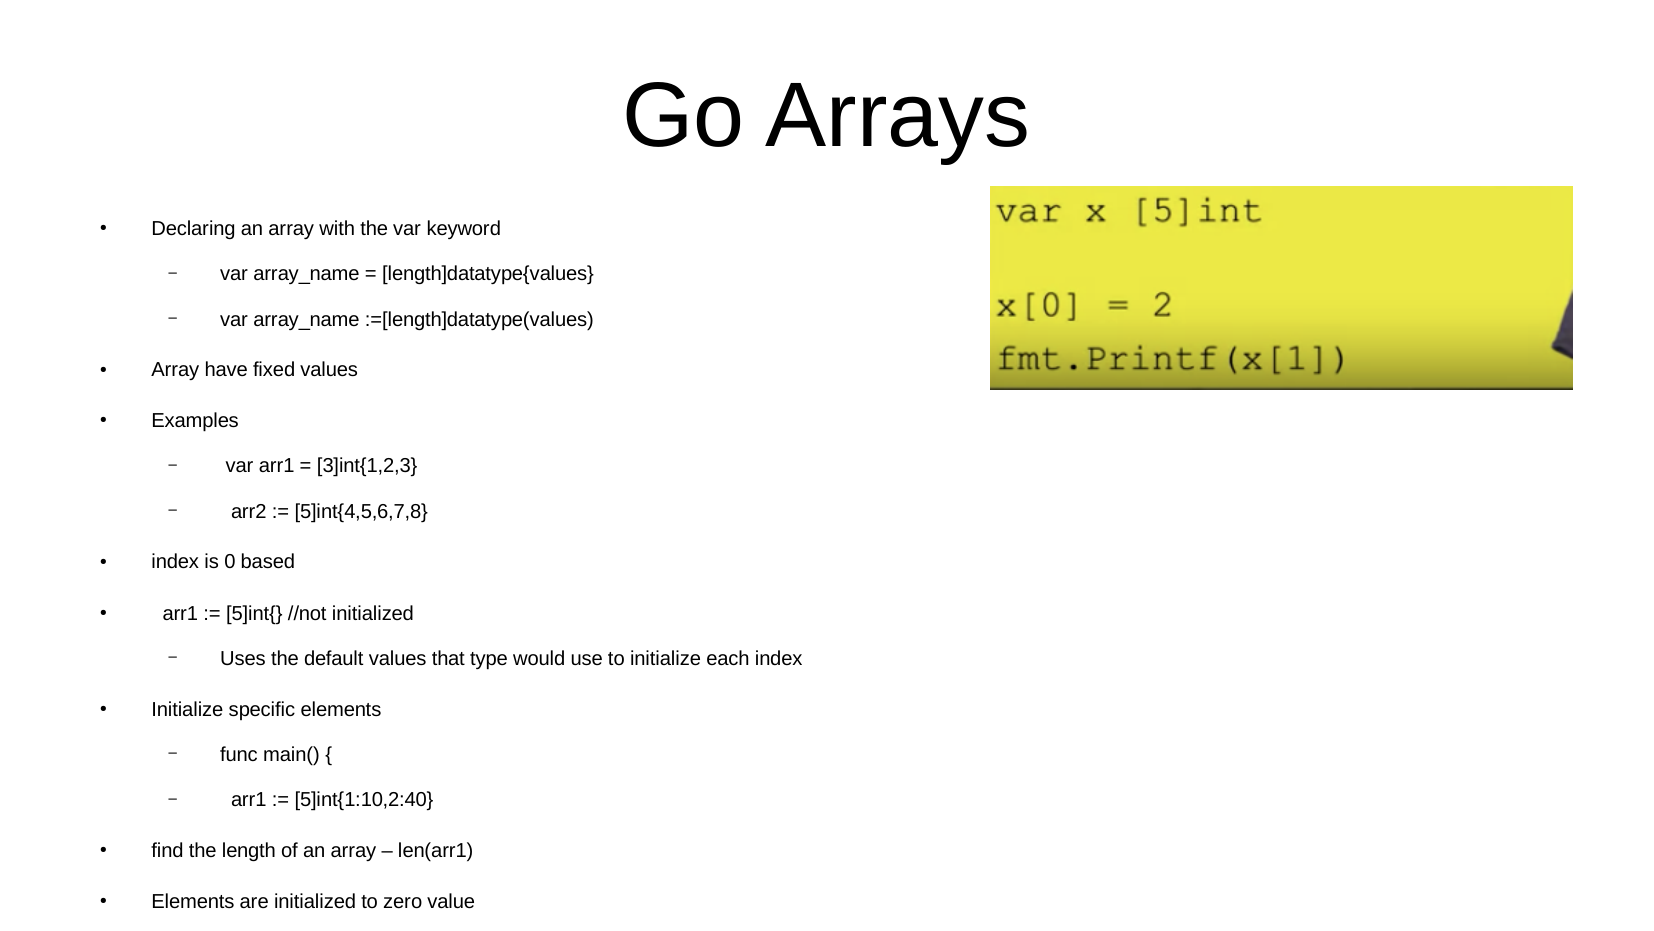

# Go Arrays
Declaring an array with the var keyword
var array_name = [length]datatype{values}
var array_name :=[length]datatype(values)
Array have fixed values
Examples
 var arr1 = [3]int{1,2,3}
 arr2 := [5]int{4,5,6,7,8}
index is 0 based
 arr1 := [5]int{} //not initialized
Uses the default values that type would use to initialize each index
Initialize specific elements
func main() {
 arr1 := [5]int{1:10,2:40}
find the length of an array – len(arr1)
Elements are initialized to zero value